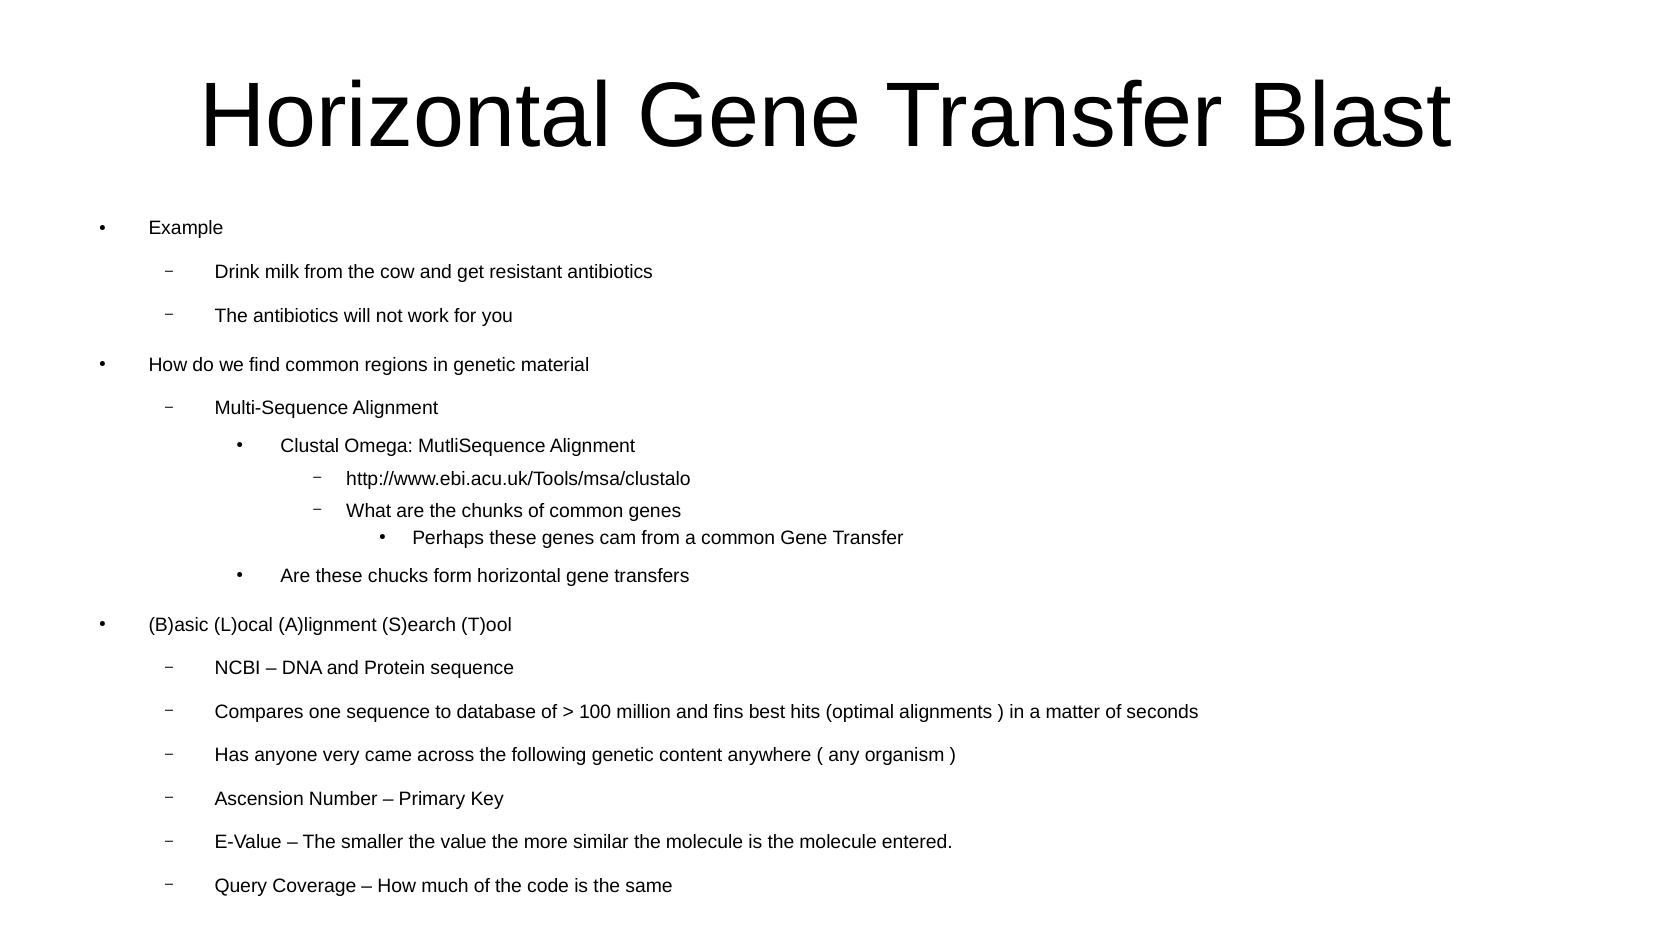

# Horizontal Gene Transfer Blast
Example
Drink milk from the cow and get resistant antibiotics
The antibiotics will not work for you
How do we find common regions in genetic material
Multi-Sequence Alignment
Clustal Omega: MutliSequence Alignment
http://www.ebi.acu.uk/Tools/msa/clustalo
What are the chunks of common genes
Perhaps these genes cam from a common Gene Transfer
Are these chucks form horizontal gene transfers
(B)asic (L)ocal (A)lignment (S)earch (T)ool
NCBI – DNA and Protein sequence
Compares one sequence to database of > 100 million and fins best hits (optimal alignments ) in a matter of seconds
Has anyone very came across the following genetic content anywhere ( any organism )
Ascension Number – Primary Key
E-Value – The smaller the value the more similar the molecule is the molecule entered.
Query Coverage – How much of the code is the same